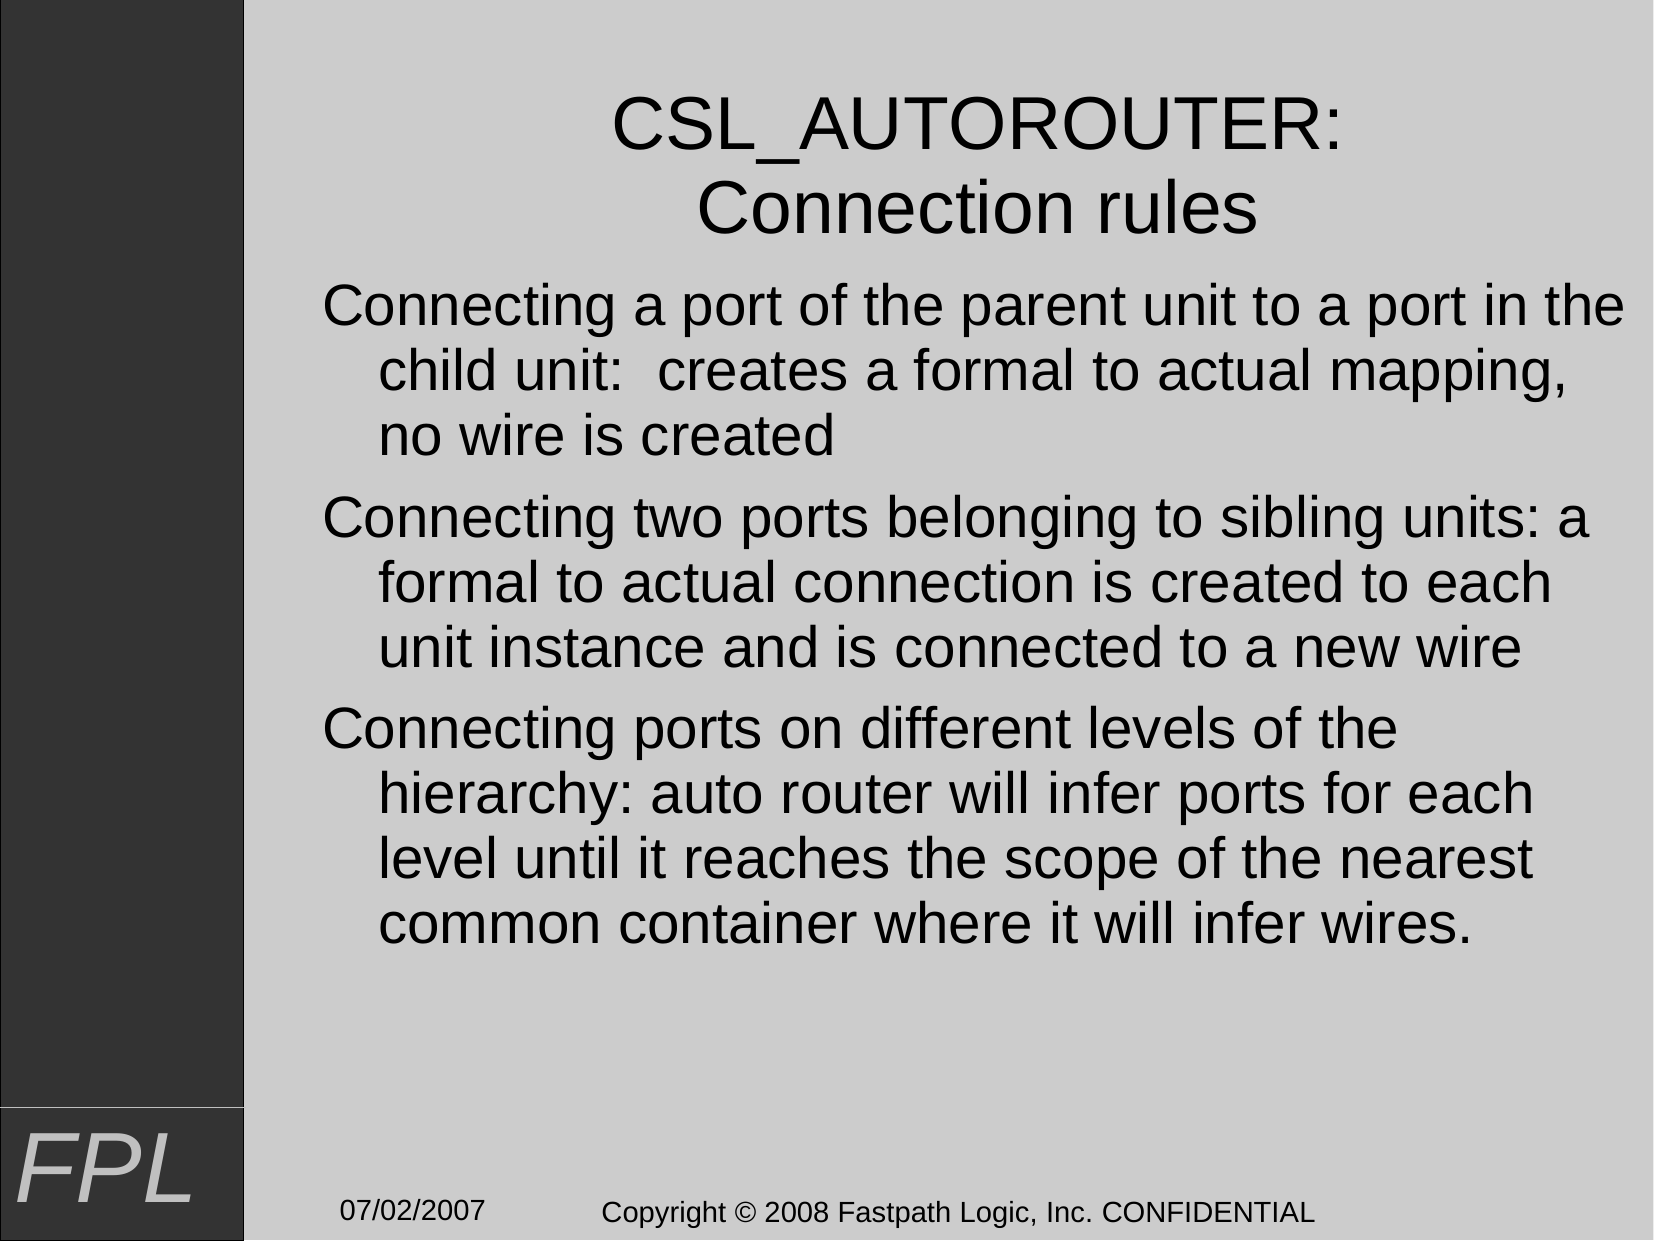

# CSL_AUTOROUTER: Connection rules
Connecting a port of the parent unit to a port in the child unit: creates a formal to actual mapping, no wire is created
Connecting two ports belonging to sibling units: a formal to actual connection is created to each unit instance and is connected to a new wire
Connecting ports on different levels of the hierarchy: auto router will infer ports for each level until it reaches the scope of the nearest common container where it will infer wires.
07/02/2007
© 2007 FASTPATH LOGIC INC.